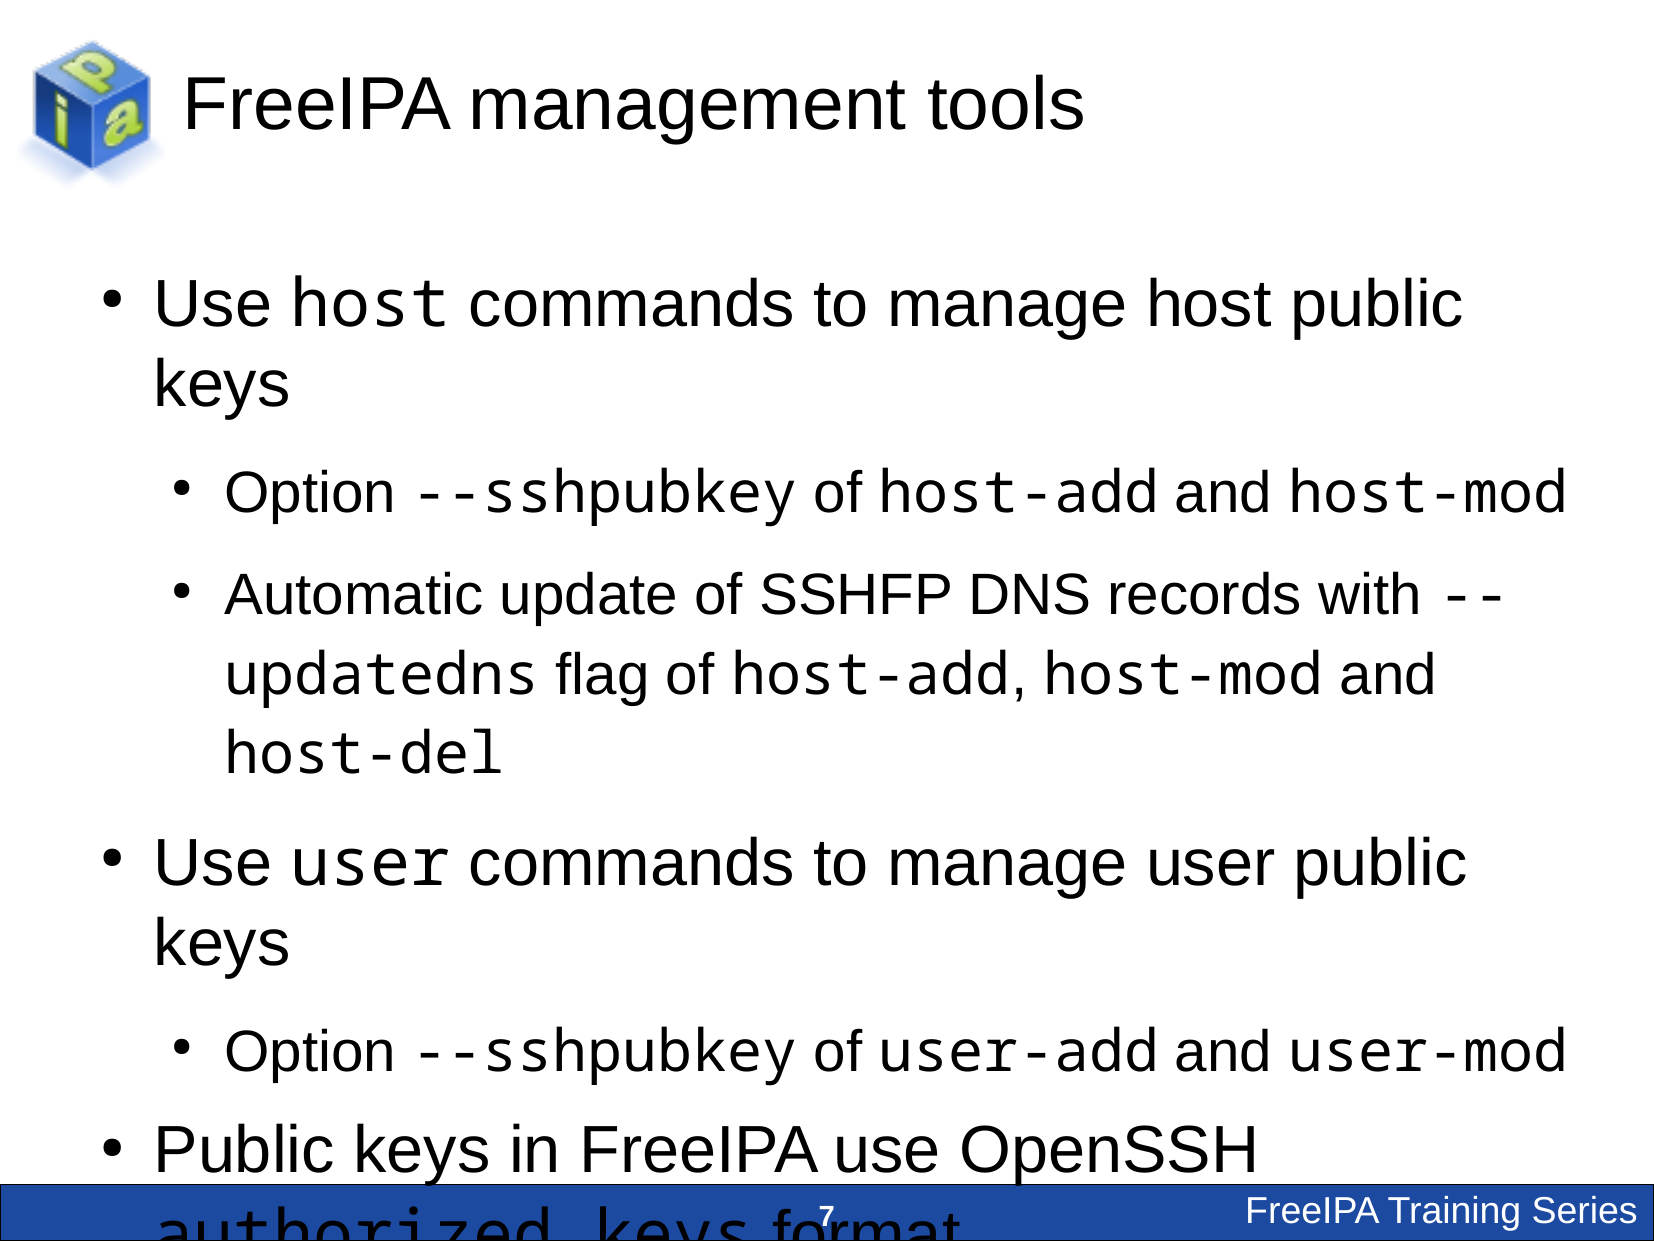

# FreeIPA management tools
Use host commands to manage host public keys
Option --sshpubkey of host-add and host-mod
Automatic update of SSHFP DNS records with --updatedns flag of host-add, host-mod and host-del
Use user commands to manage user public keys
Option --sshpubkey of user-add and user-mod
Public keys in FreeIPA use OpenSSH authorized_keys format
7